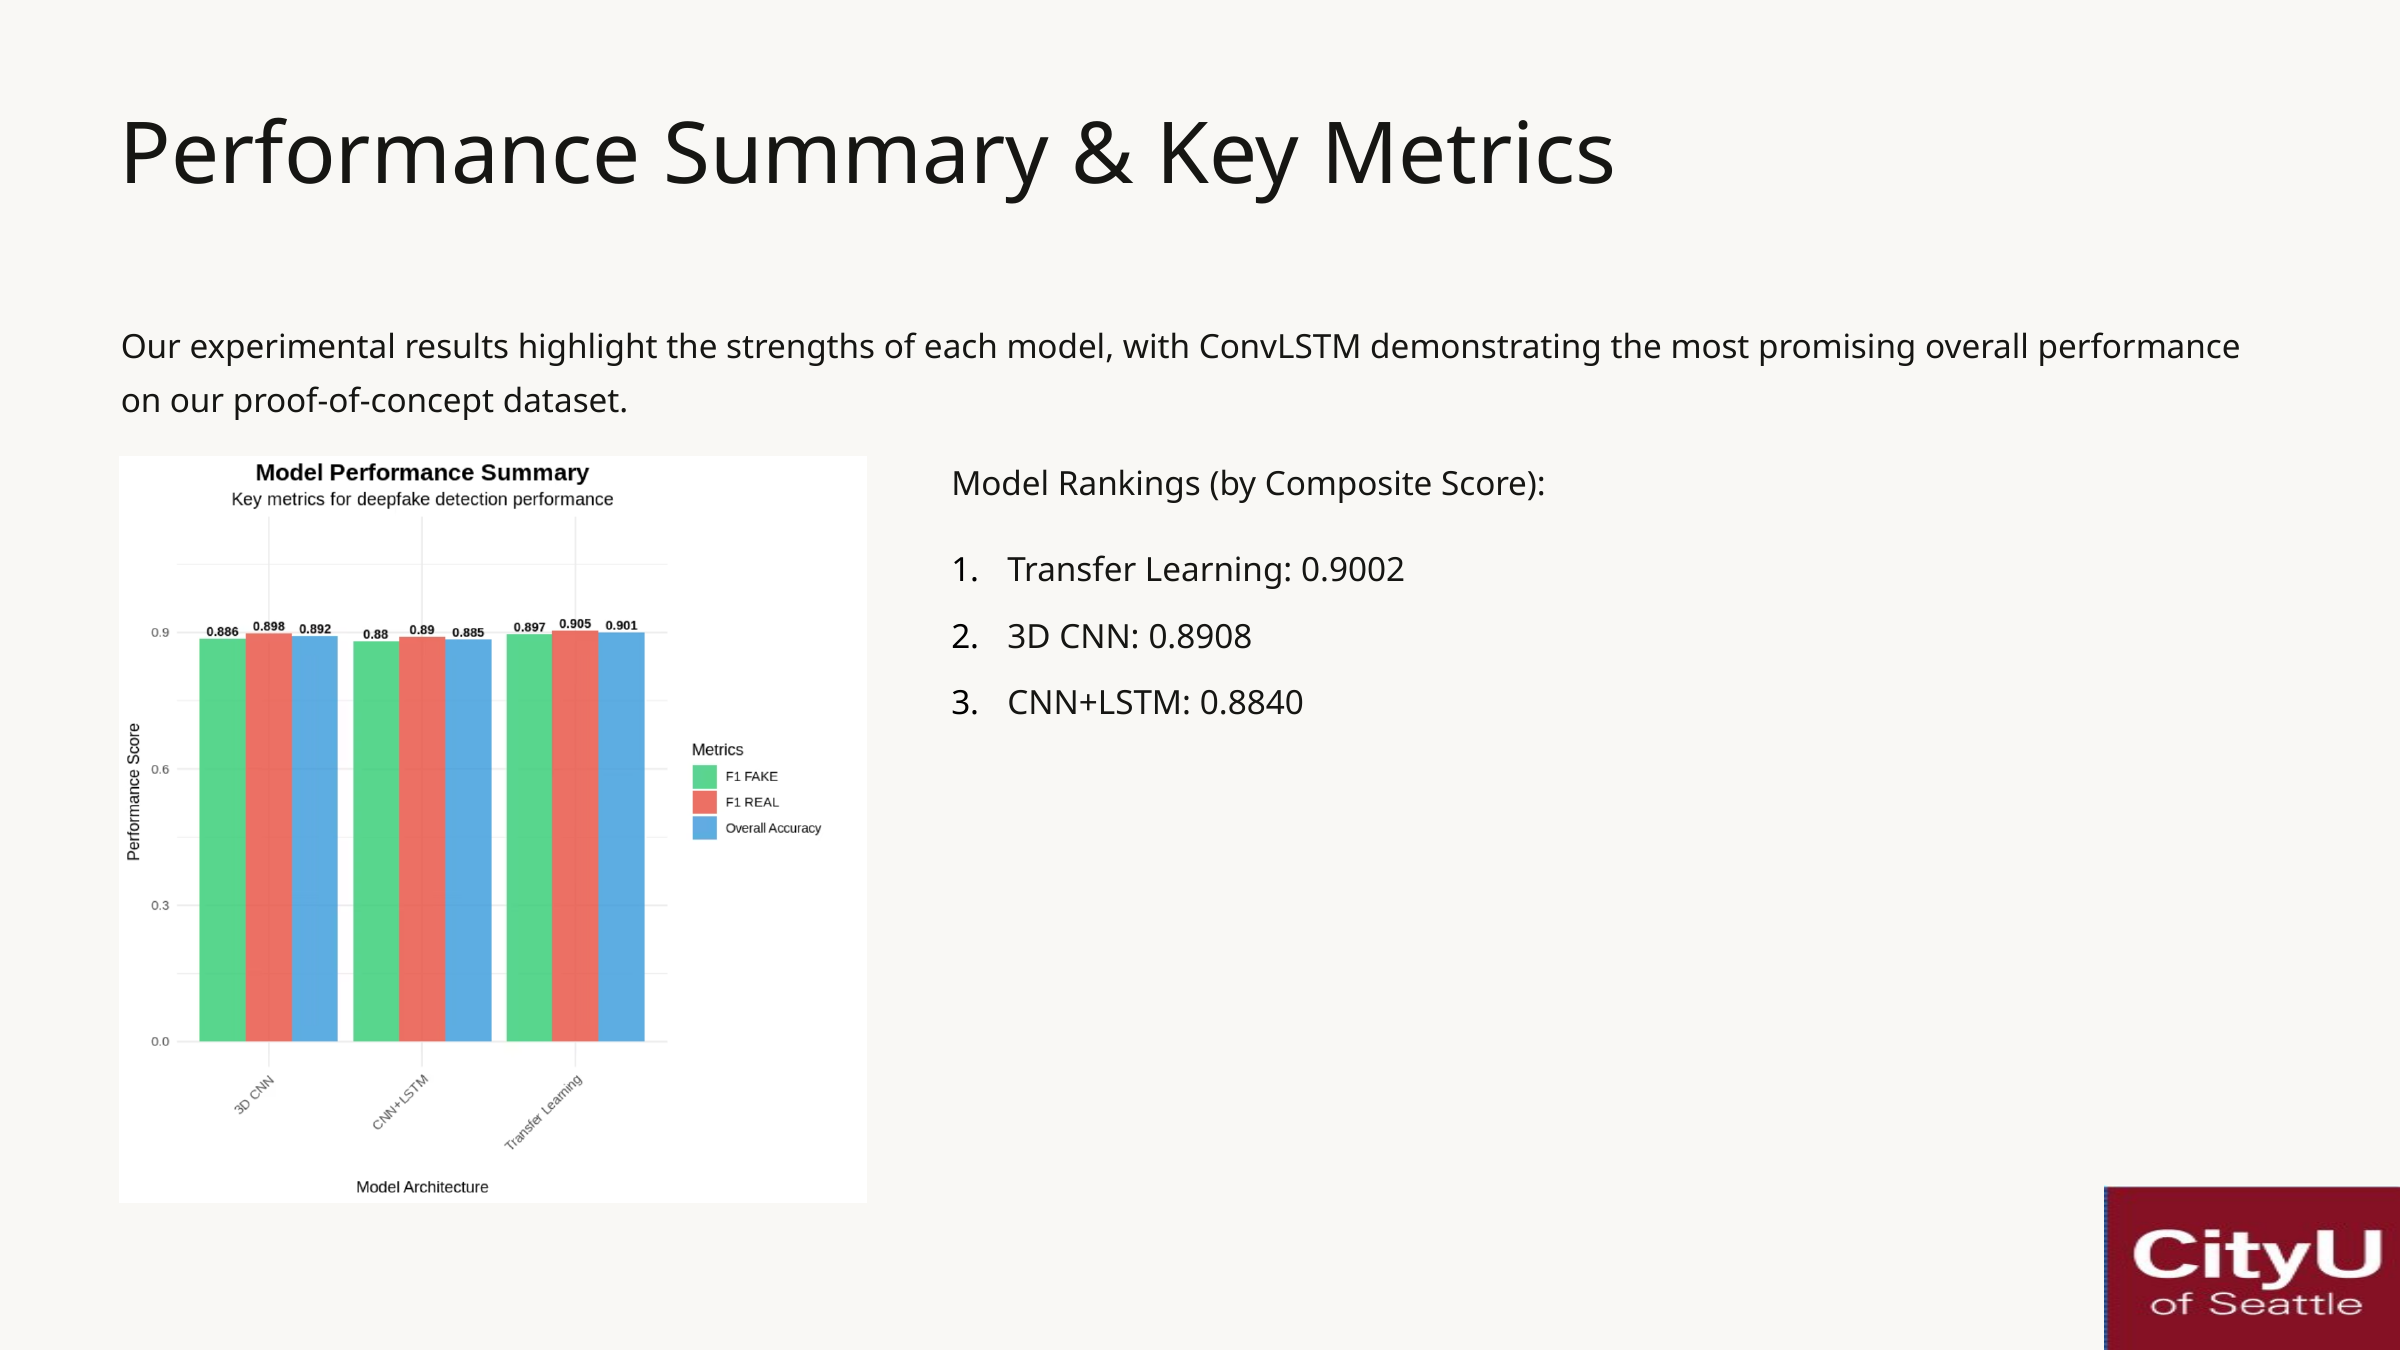

Performance Summary & Key Metrics
Our experimental results highlight the strengths of each model, with ConvLSTM demonstrating the most promising overall performance on our proof-of-concept dataset.
Model Rankings (by Composite Score):
Transfer Learning: 0.9002
3D CNN: 0.8908
CNN+LSTM: 0.8840